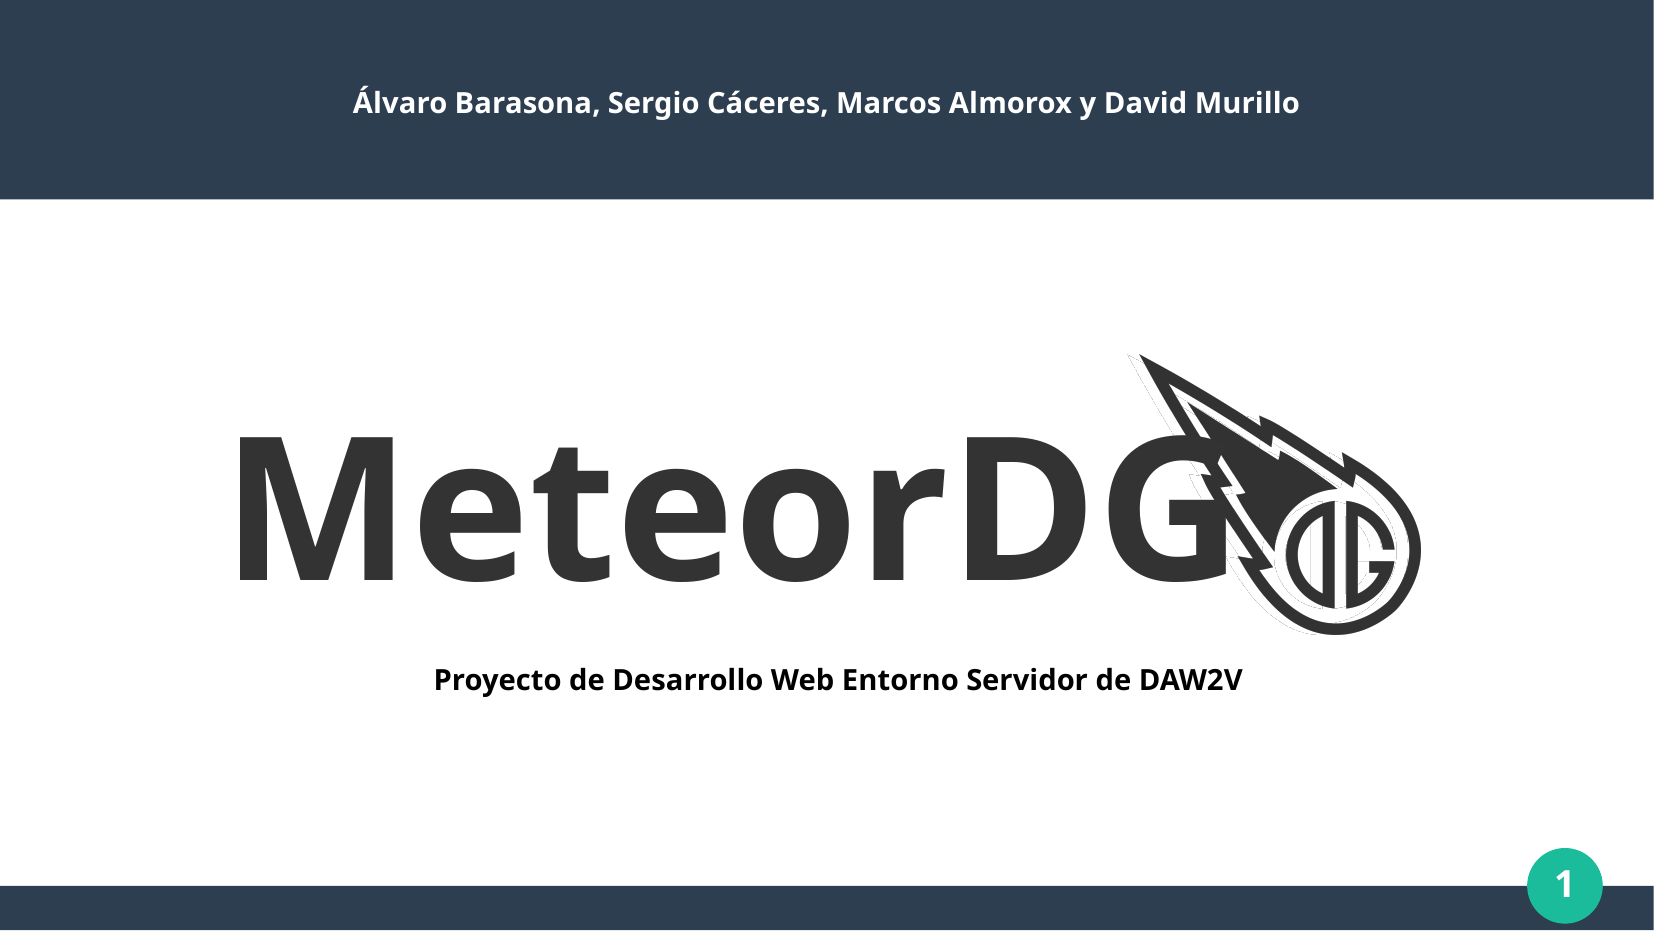

# Álvaro Barasona, Sergio Cáceres, Marcos Almorox y David Murillo
MeteorDG
Proyecto de Desarrollo Web Entorno Servidor de DAW2V